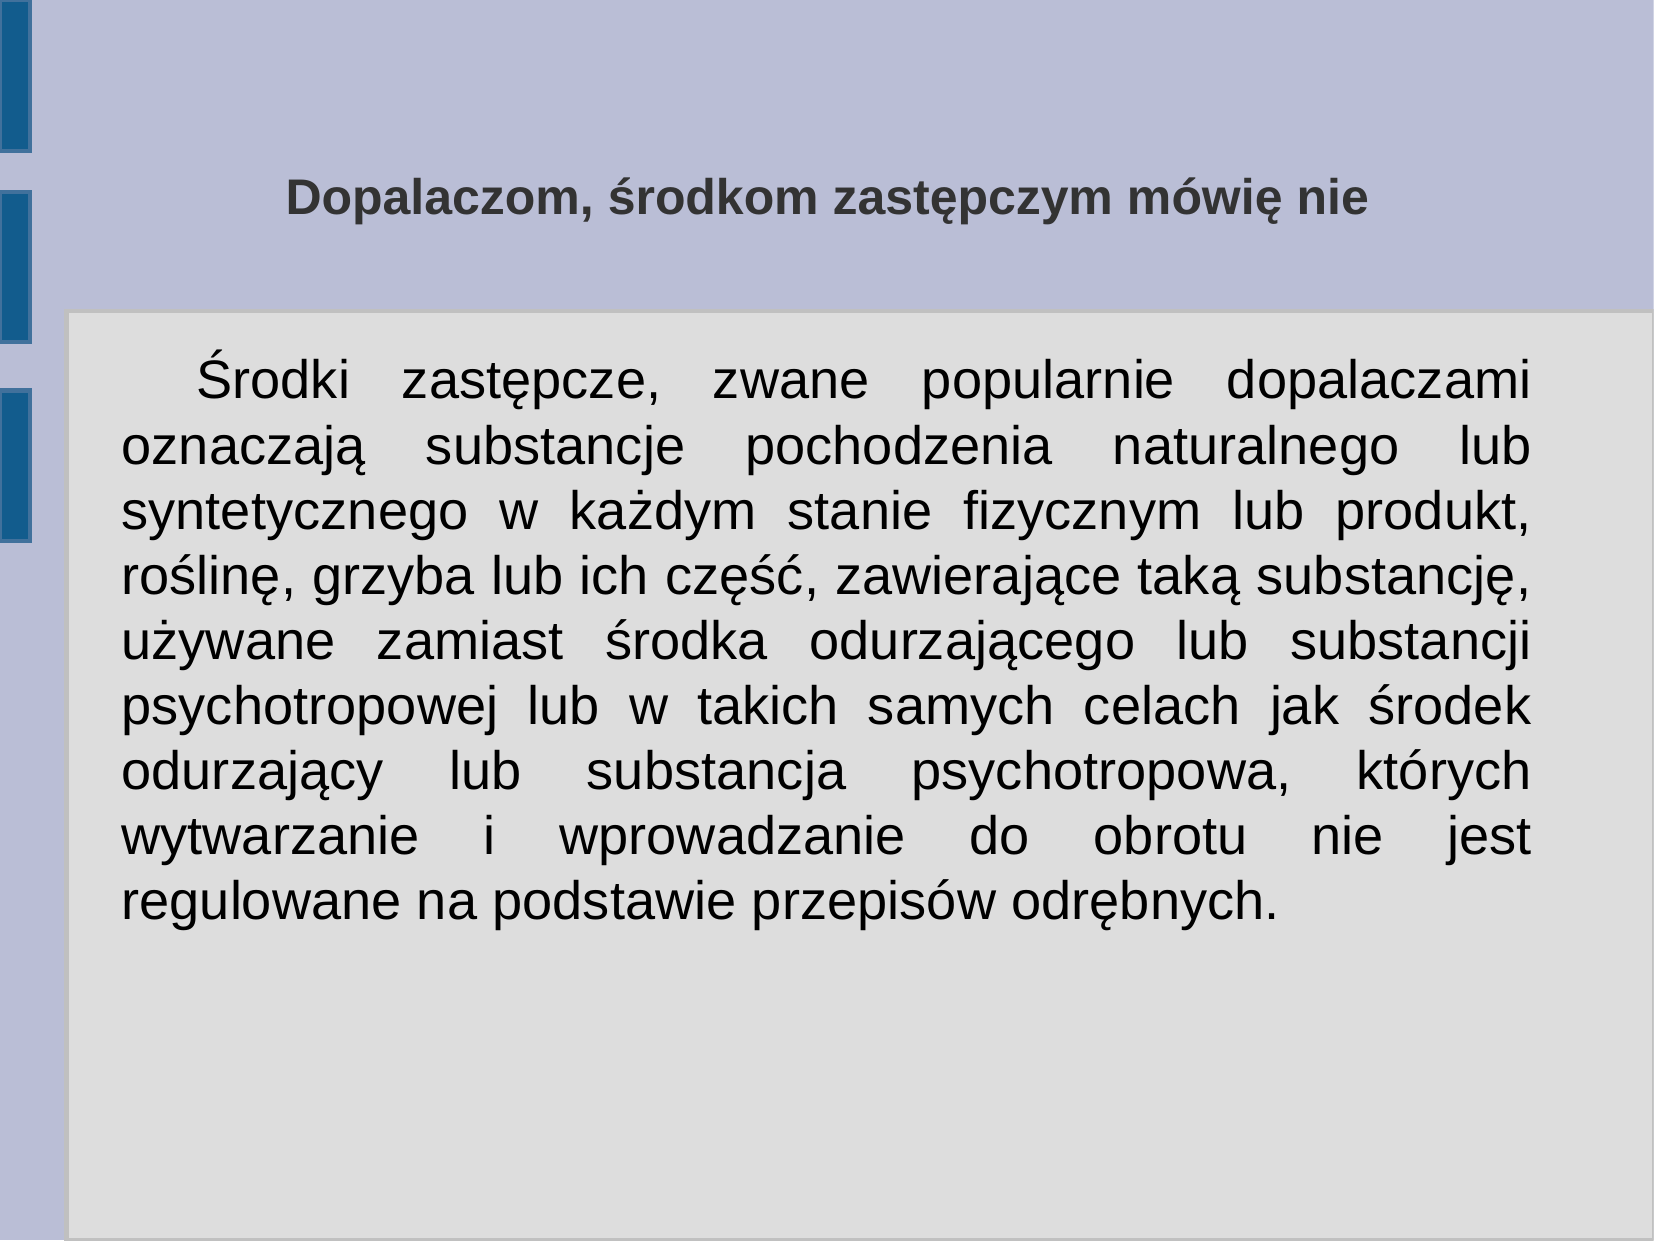

# Dopalaczom, środkom zastępczym mówię nie
	Środki zastępcze, zwane popularnie dopalaczami oznaczają substancje pochodzenia naturalnego lub syntetycznego w każdym stanie fizycznym lub produkt, roślinę, grzyba lub ich część, zawierające taką substancję, używane zamiast środka odurzającego lub substancji psychotropowej lub w takich samych celach jak środek odurzający lub substancja psychotropowa, których wytwarzanie i wprowadzanie do obrotu nie jest regulowane na podstawie przepisów odrębnych.